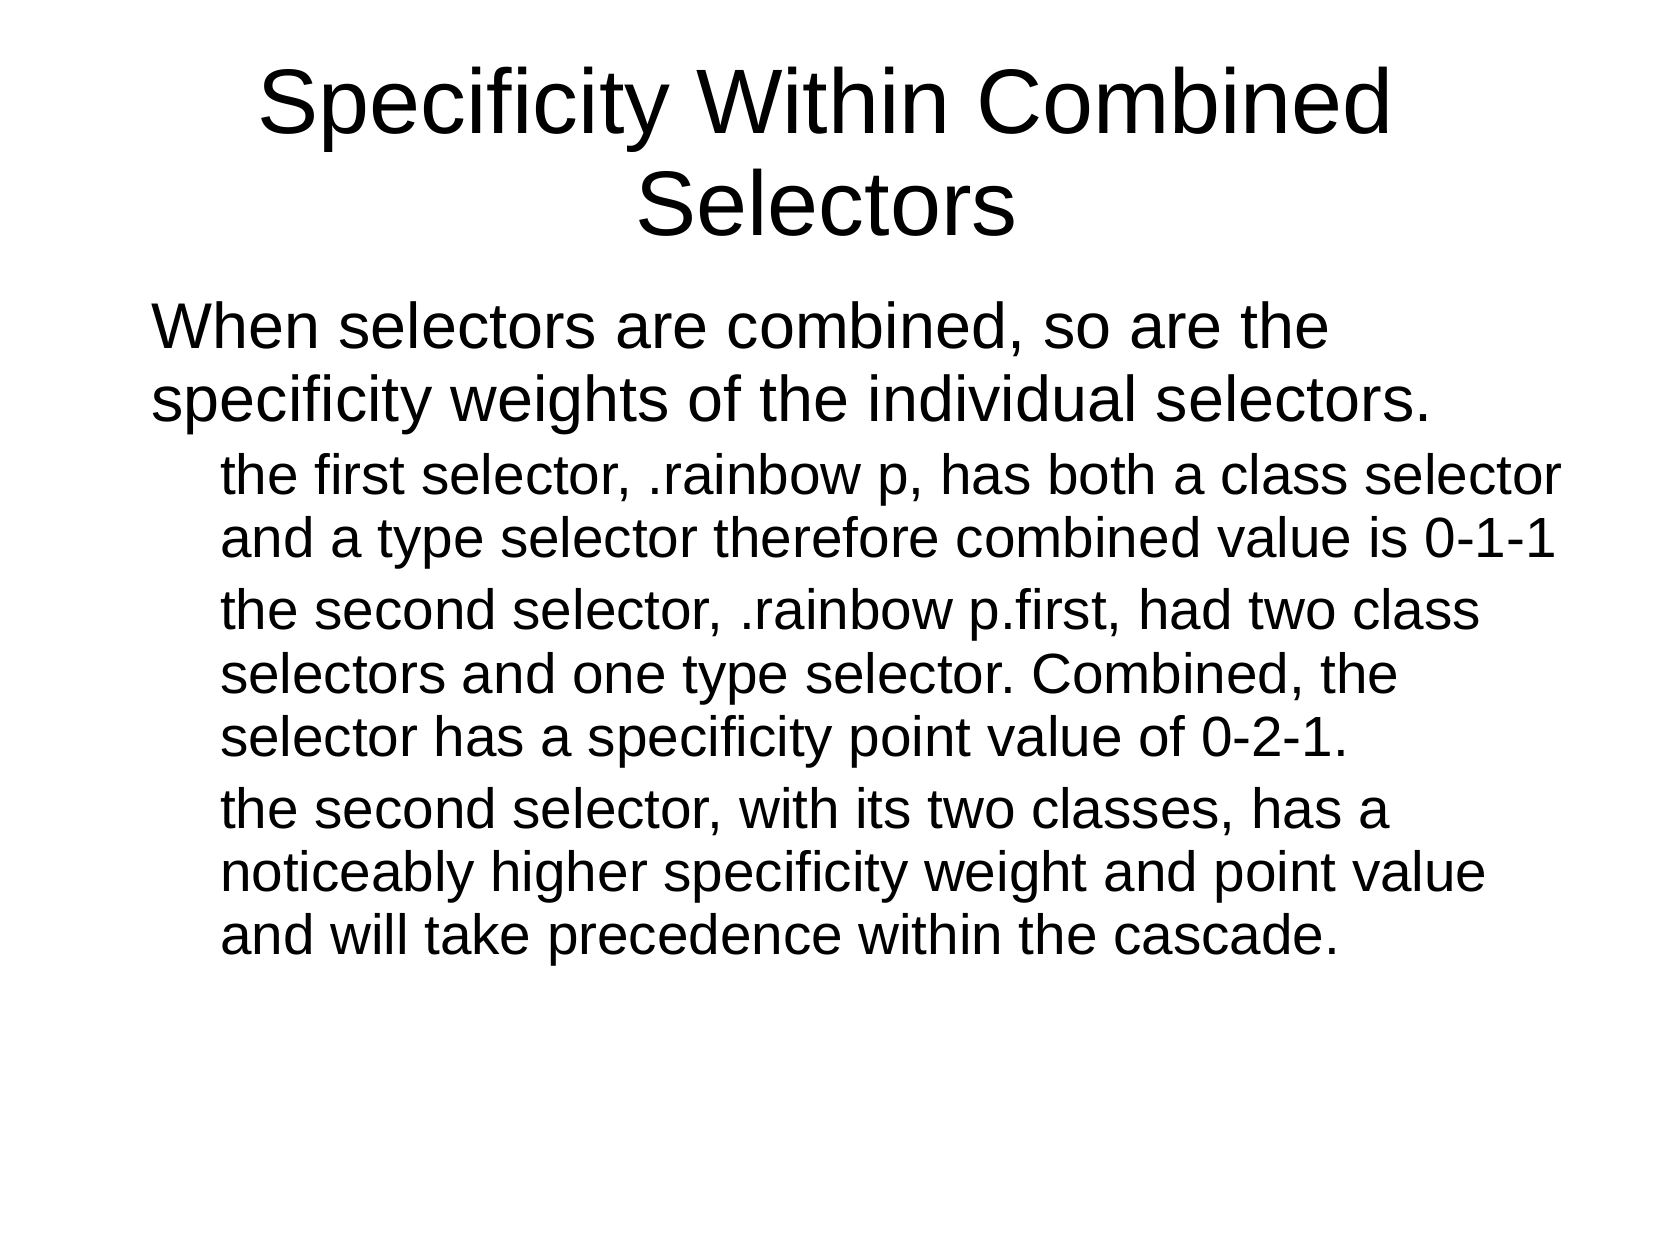

# Specificity Within Combined Selectors
When selectors are combined, so are the specificity weights of the individual selectors.
the first selector, .rainbow p, has both a class selector and a type selector therefore combined value is 0-1-1
the second selector, .rainbow p.first, had two class selectors and one type selector. Combined, the selector has a specificity point value of 0-2-1.
the second selector, with its two classes, has a noticeably higher specificity weight and point value and will take precedence within the cascade.